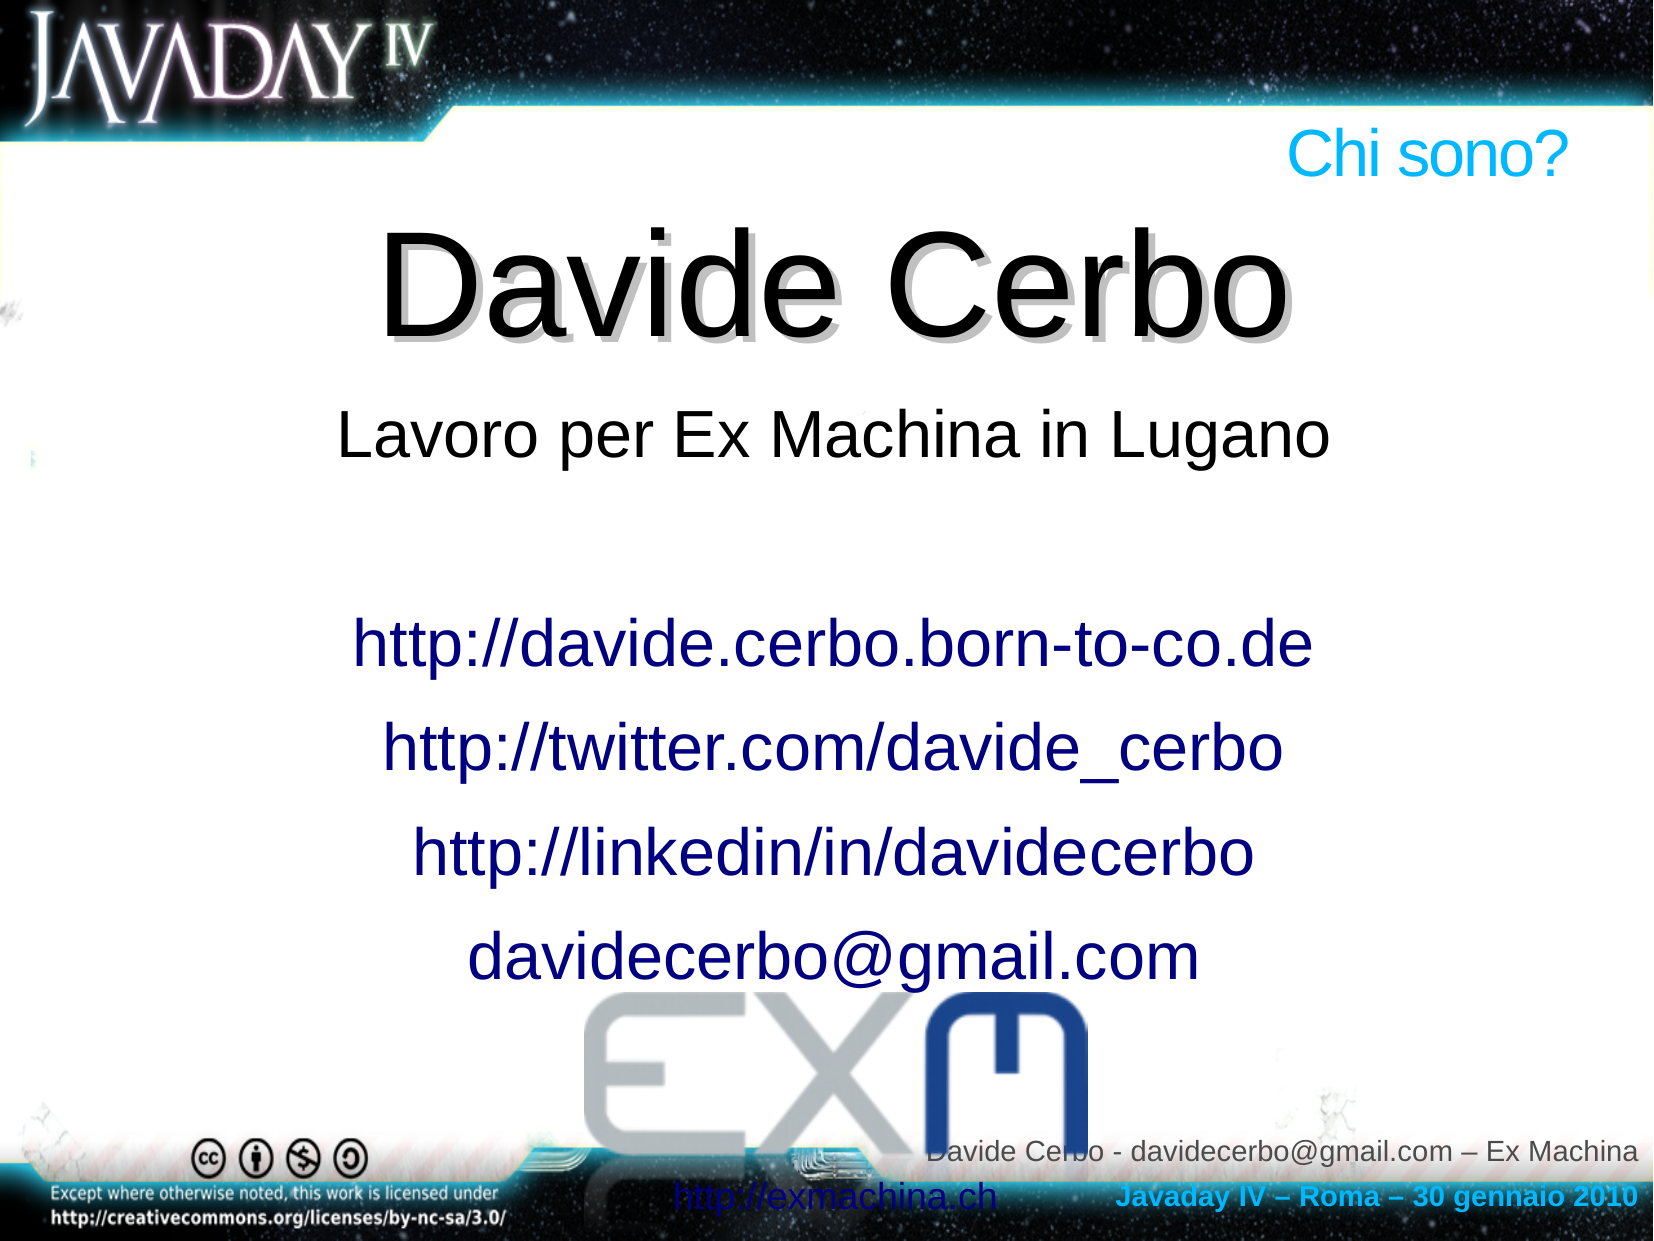

# Chi sono?
Davide Cerbo
Lavoro per Ex Machina in Lugano
http://davide.cerbo.born-to-co.de
http://twitter.com/davide_cerbo
http://linkedin/in/davidecerbo
davidecerbo@gmail.com
http://exmachina.ch